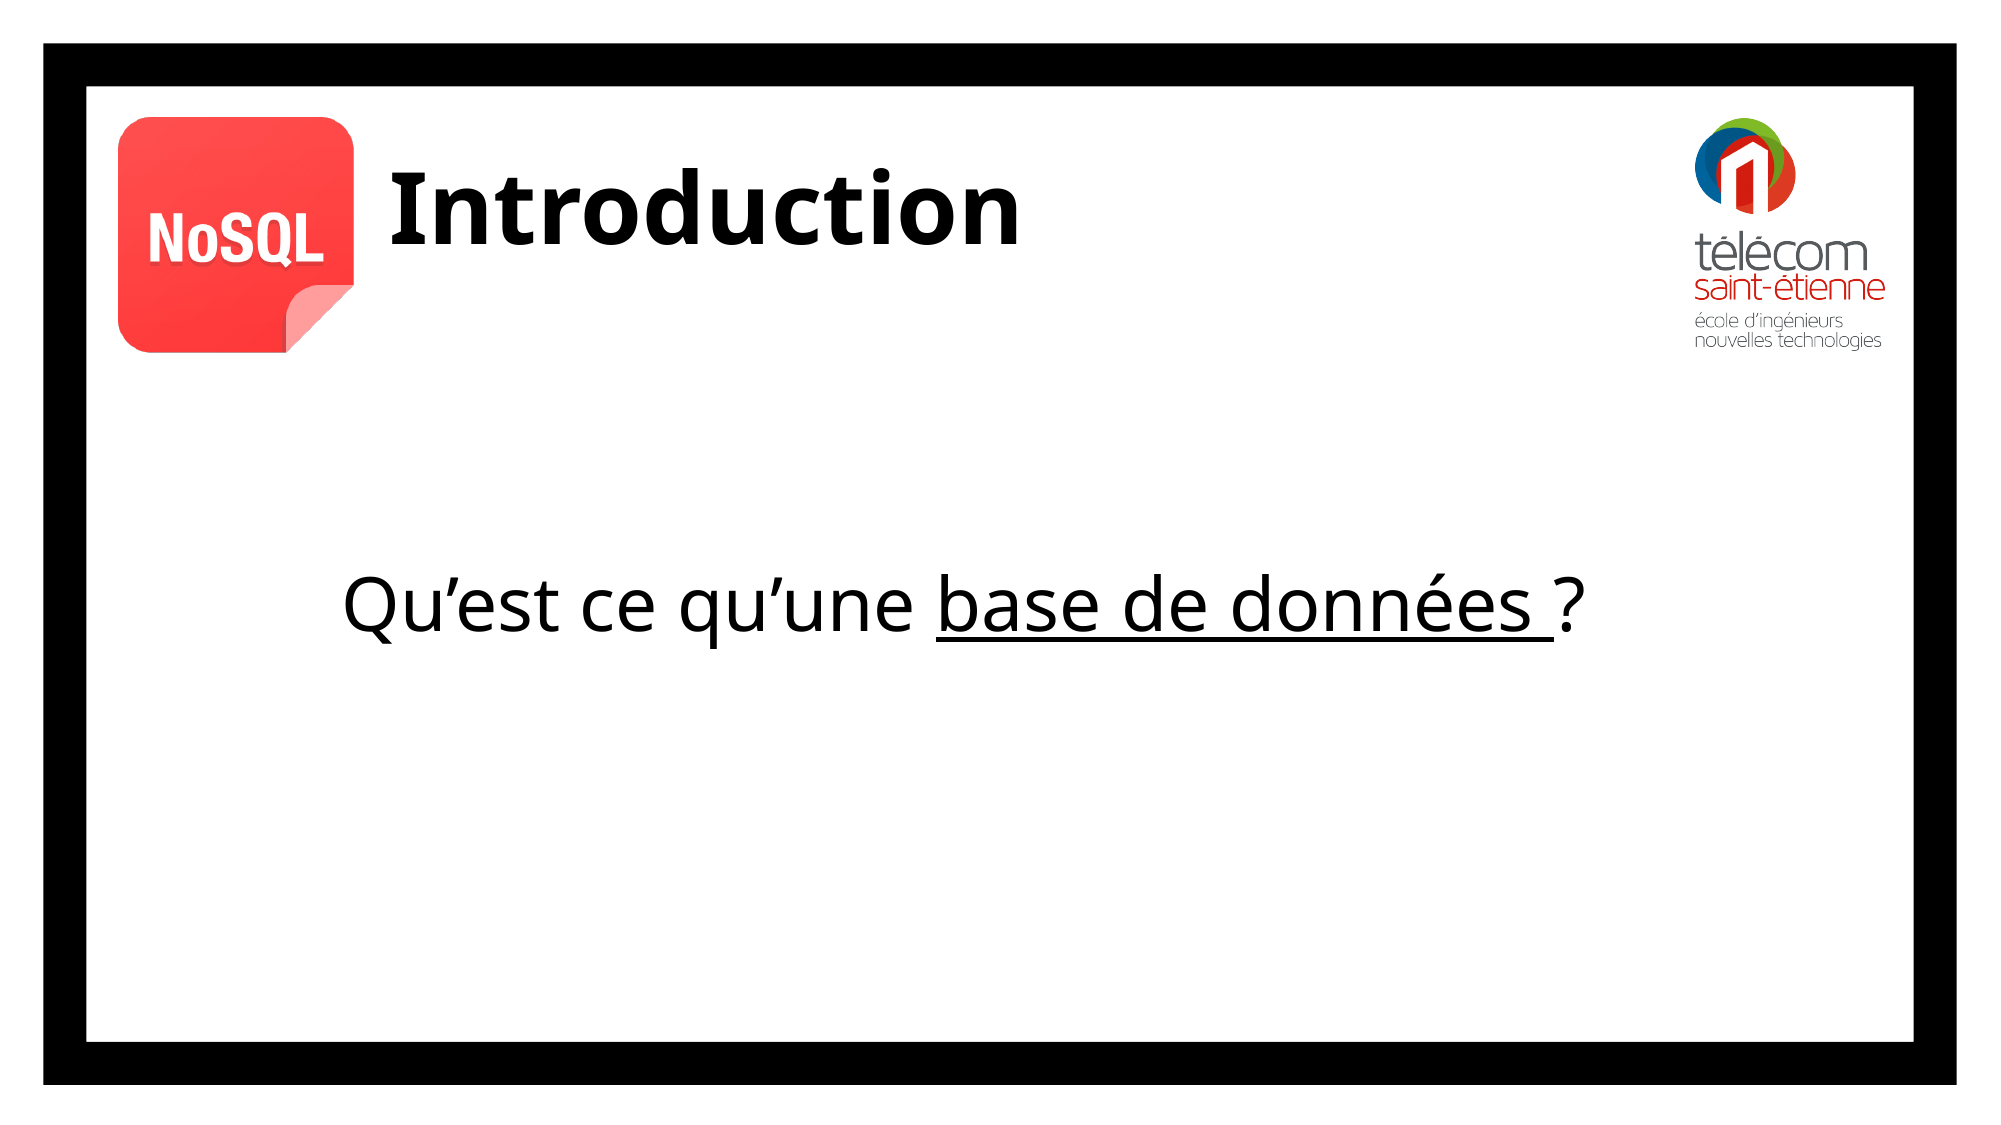

# Introduction
Qu’est ce qu’une base de données ?